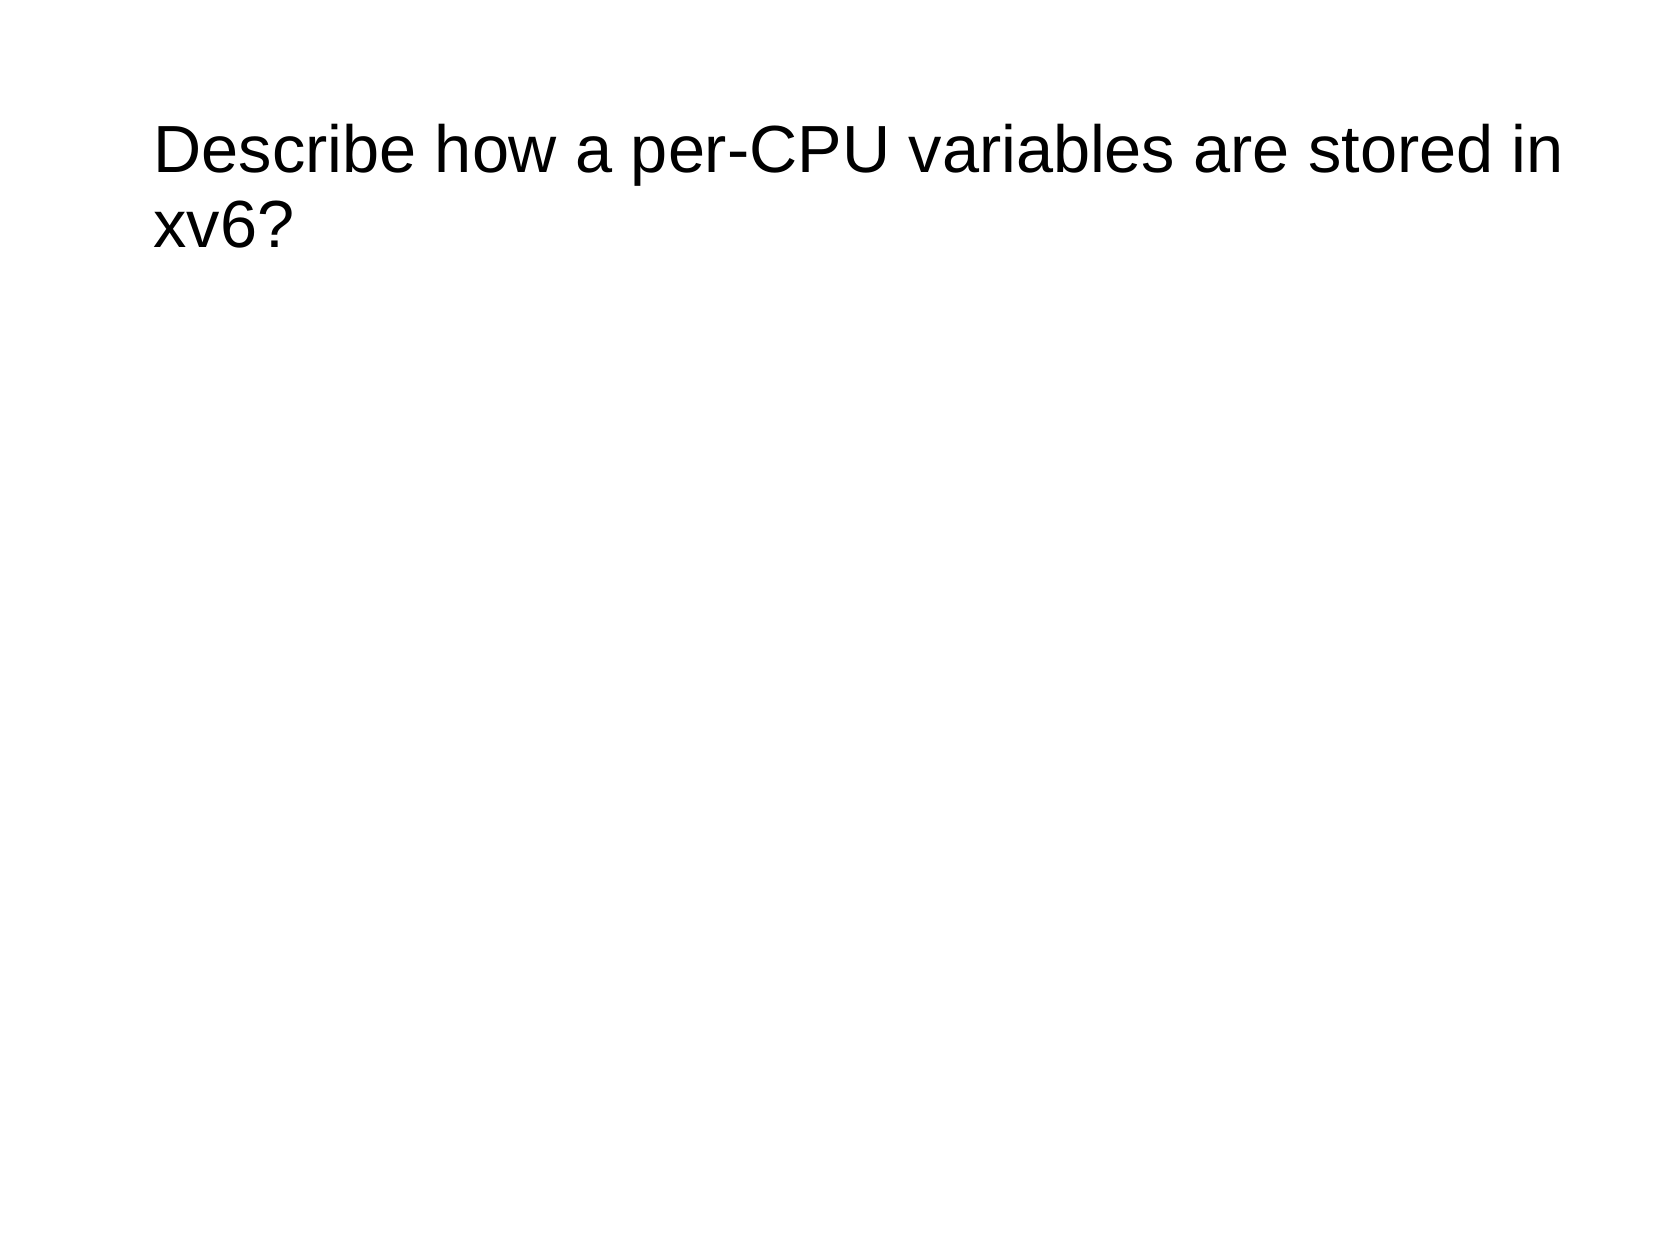

# Describe how a per-CPU variables are stored in xv6?